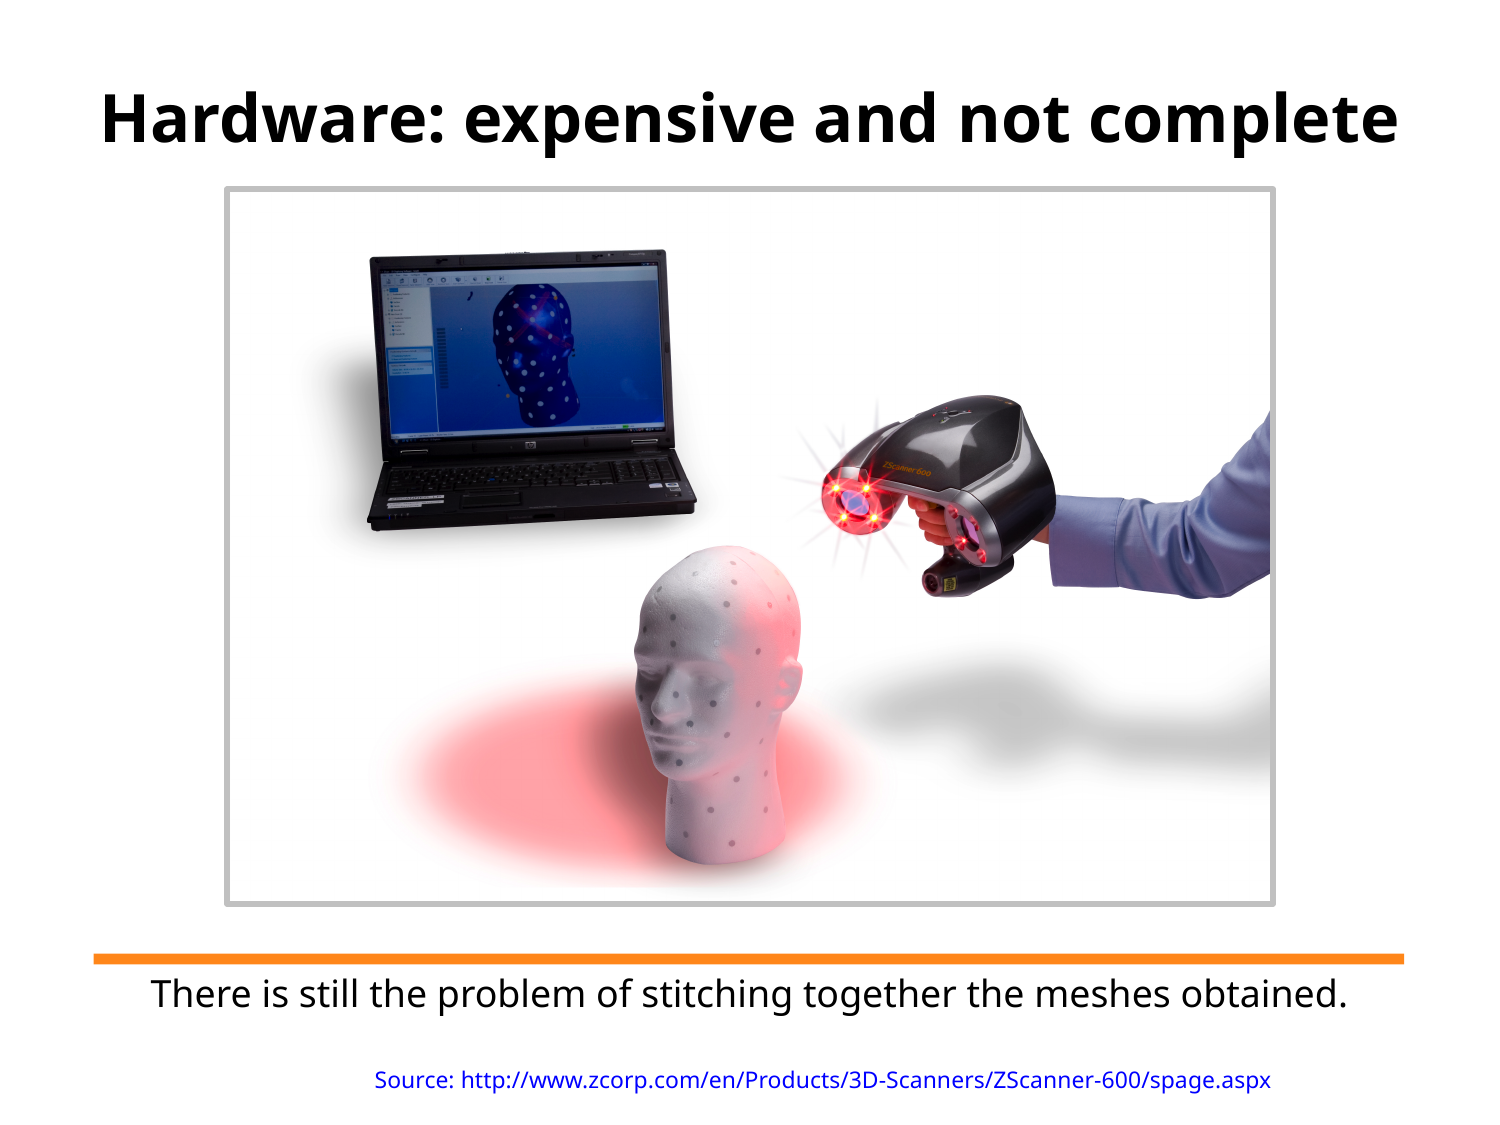

# Hardware: expensive and not complete
There is still the problem of stitching together the meshes obtained.
Source: http://www.zcorp.com/en/Products/3D-Scanners/ZScanner-600/spage.aspx